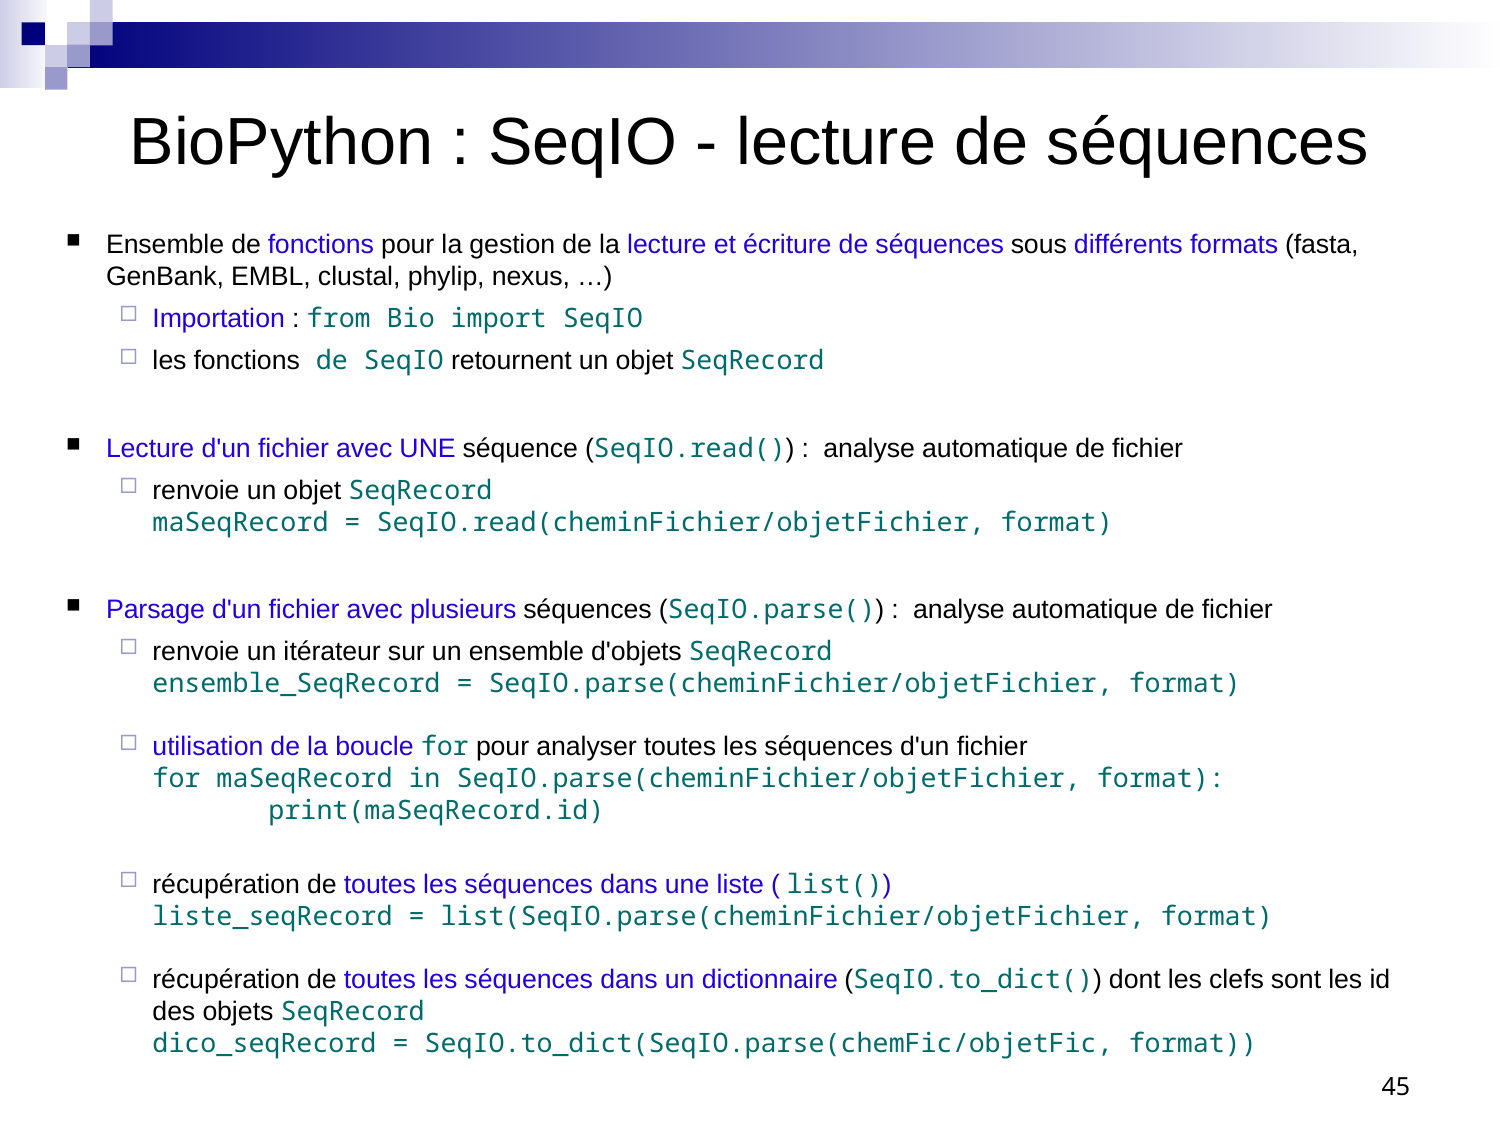

# BioPython : SeqIO - lecture de séquences
Ensemble de fonctions pour la gestion de la lecture et écriture de séquences sous différents formats (fasta, GenBank, EMBL, clustal, phylip, nexus, …)
Importation : from Bio import SeqIO
les fonctions de SeqIO retournent un objet SeqRecord
Lecture d'un fichier avec UNE séquence (SeqIO.read()) : analyse automatique de fichier
renvoie un objet SeqRecord
maSeqRecord = SeqIO.read(cheminFichier/objetFichier, format)
Parsage d'un fichier avec plusieurs séquences (SeqIO.parse()) : analyse automatique de fichier
renvoie un itérateur sur un ensemble d'objets SeqRecord
ensemble_SeqRecord = SeqIO.parse(cheminFichier/objetFichier, format)
utilisation de la boucle for pour analyser toutes les séquences d'un fichier
for maSeqRecord in SeqIO.parse(cheminFichier/objetFichier, format):
				 print(maSeqRecord.id)
récupération de toutes les séquences dans une liste ( list())
liste_seqRecord = list(SeqIO.parse(cheminFichier/objetFichier, format)
récupération de toutes les séquences dans un dictionnaire (SeqIO.to_dict()) dont les clefs sont les id des objets SeqRecord
dico_seqRecord = SeqIO.to_dict(SeqIO.parse(chemFic/objetFic, format))
45